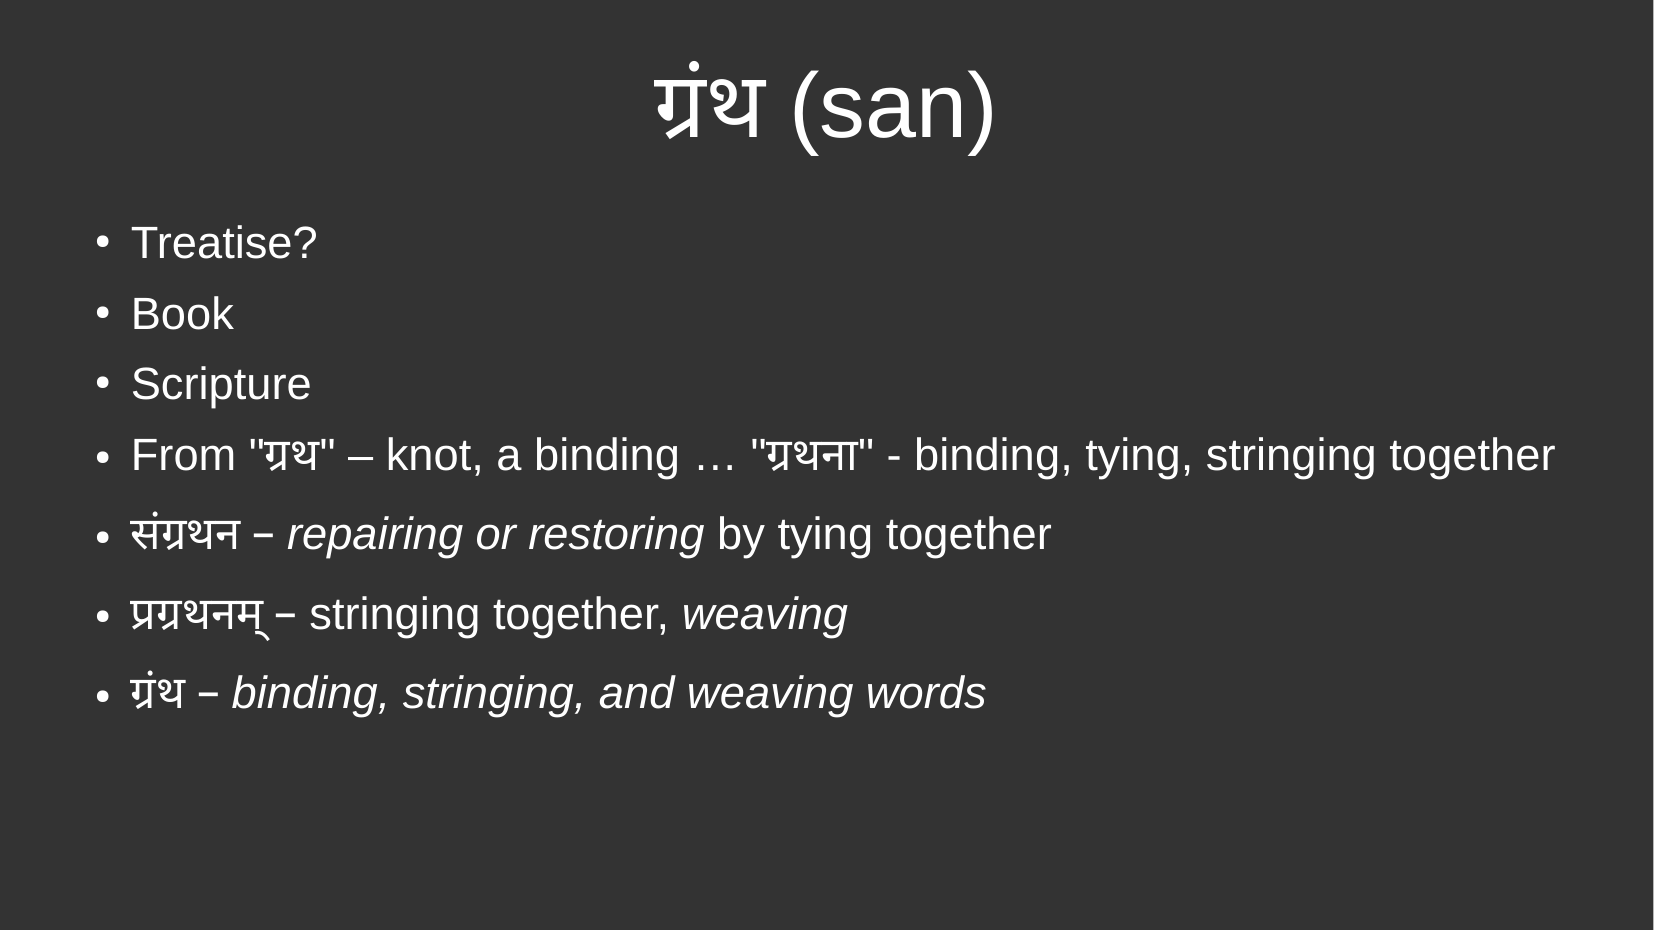

# ग्रंथ (san)
Treatise?
Book
Scripture
From "ग्रथ" – knot, a binding … "ग्रथना" - binding, tying, stringing together
संग्रथन – repairing or restoring by tying together
प्रग्रथनम् – stringing together, weaving
ग्रंथ – binding, stringing, and weaving words